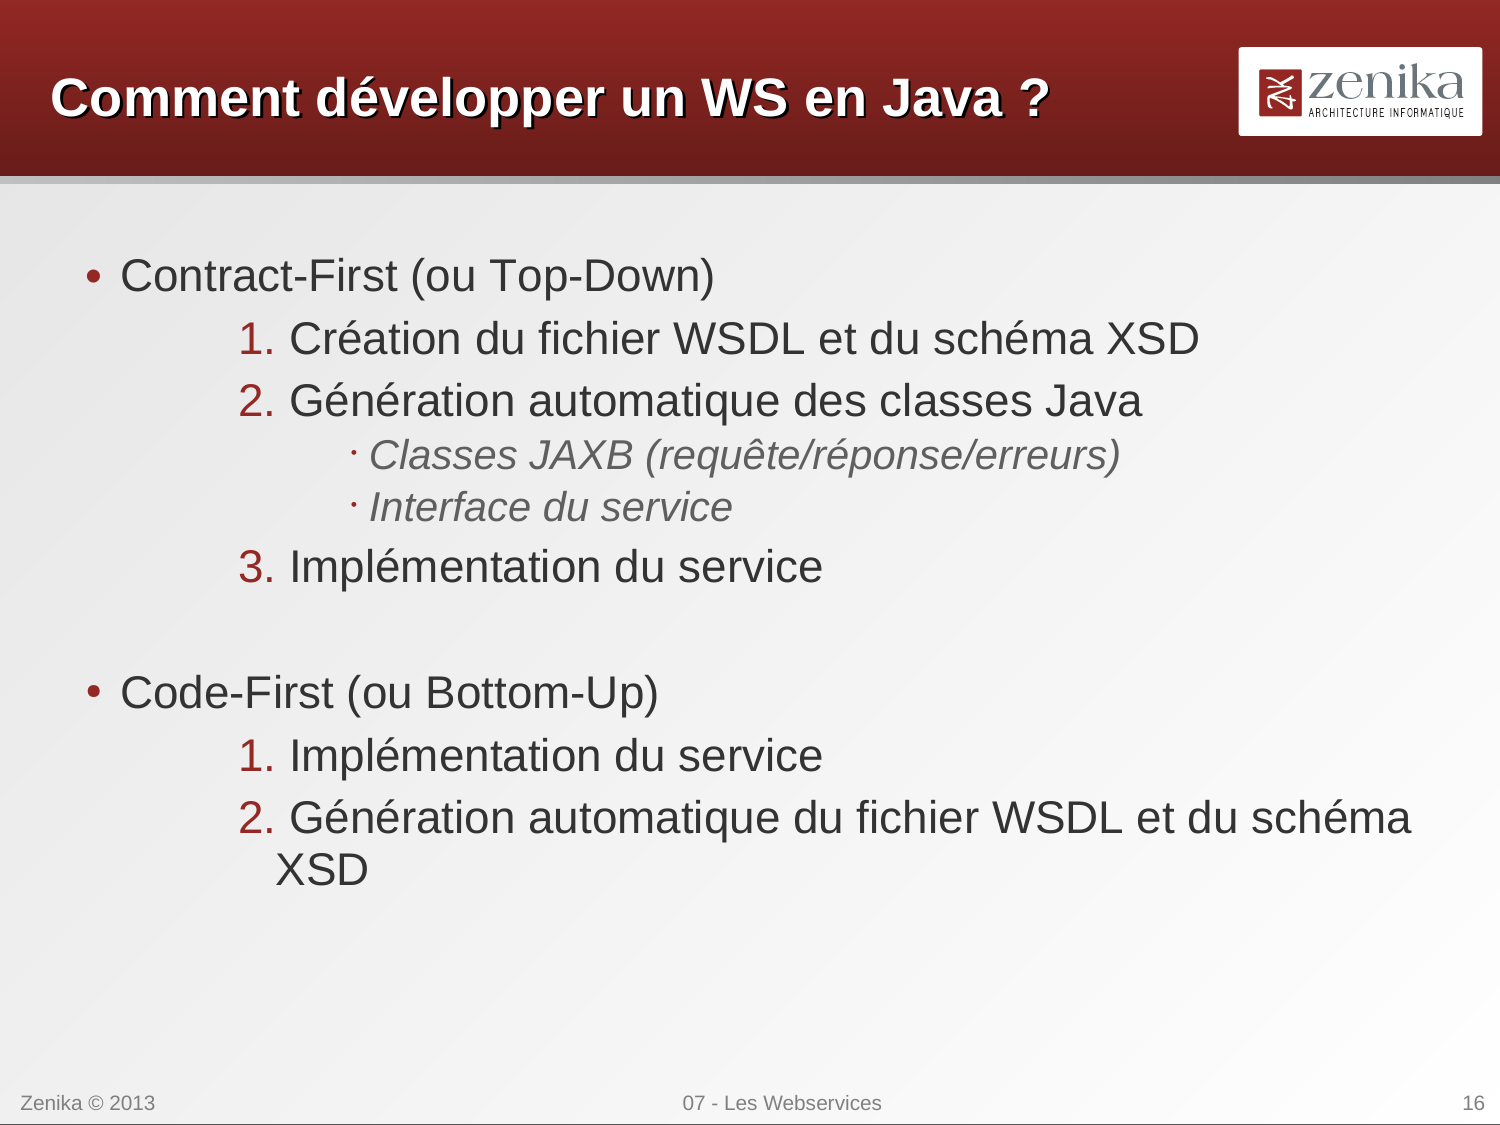

# Comment développer un WS en Java ?
Contract-First (ou Top-Down)
 Création du fichier WSDL et du schéma XSD
 Génération automatique des classes Java
 Classes JAXB (requête/réponse/erreurs)
 Interface du service
 Implémentation du service
Code-First (ou Bottom-Up)
 Implémentation du service
 Génération automatique du fichier WSDL et du schéma XSD